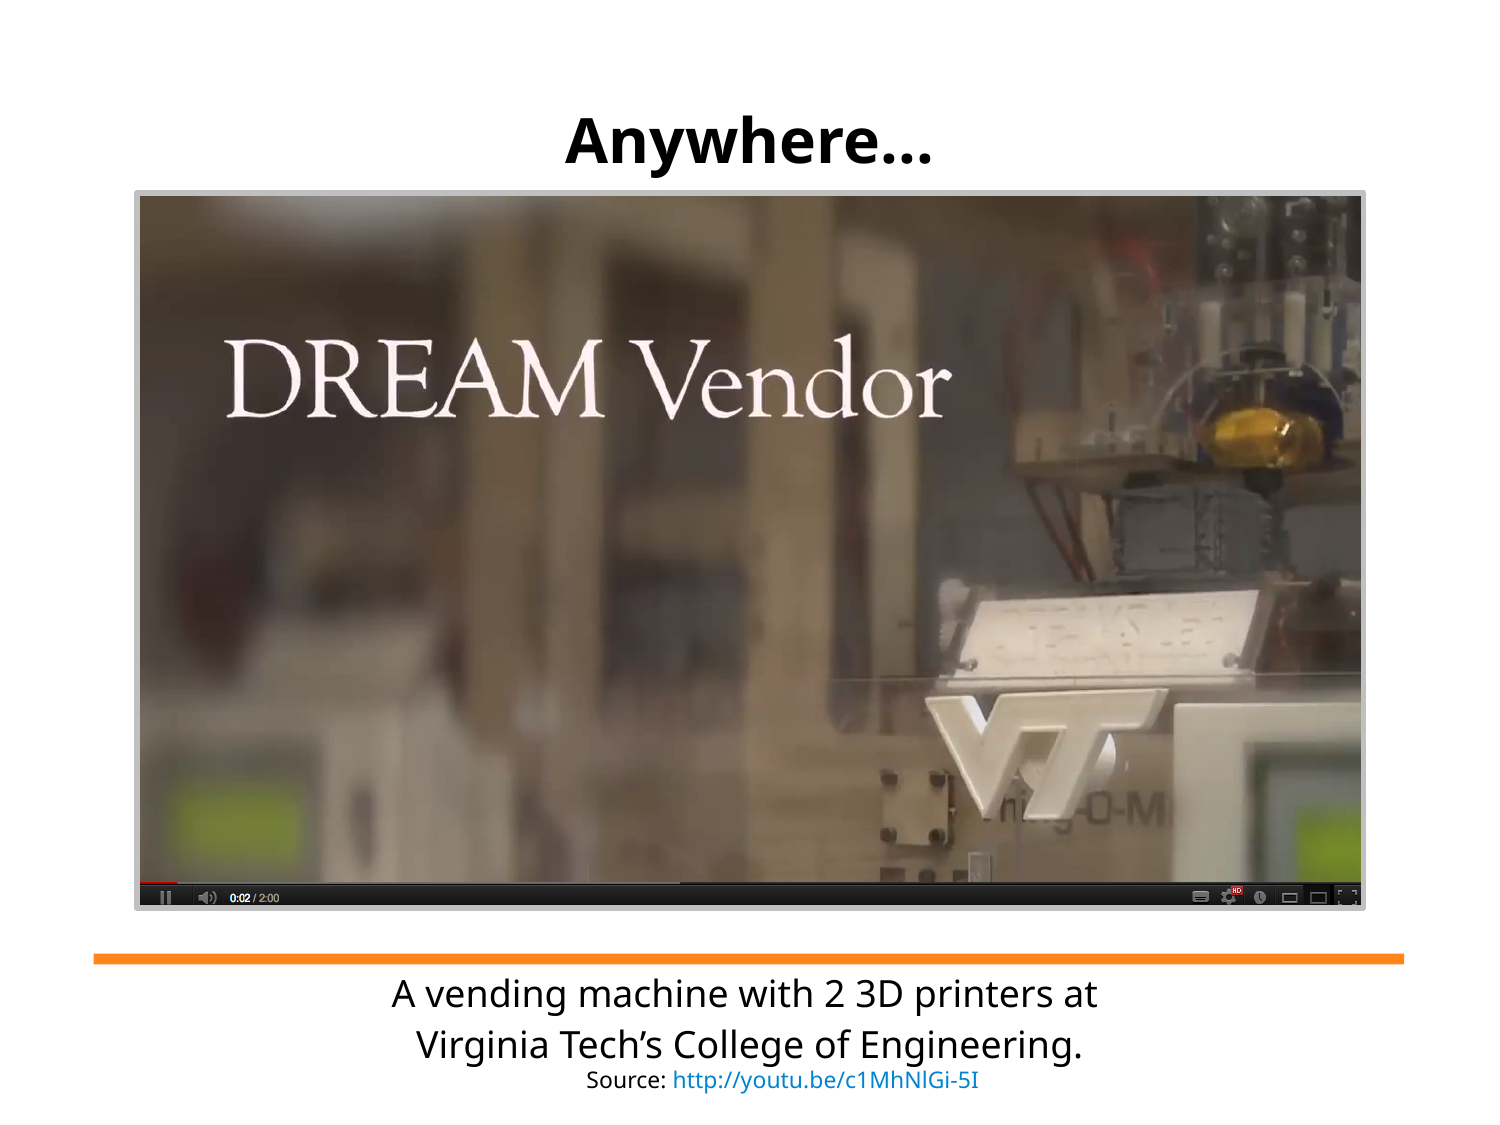

# Anywhere...
A vending machine with 2 3D printers at Virginia Tech’s College of Engineering.
Source: http://youtu.be/c1MhNlGi-5I